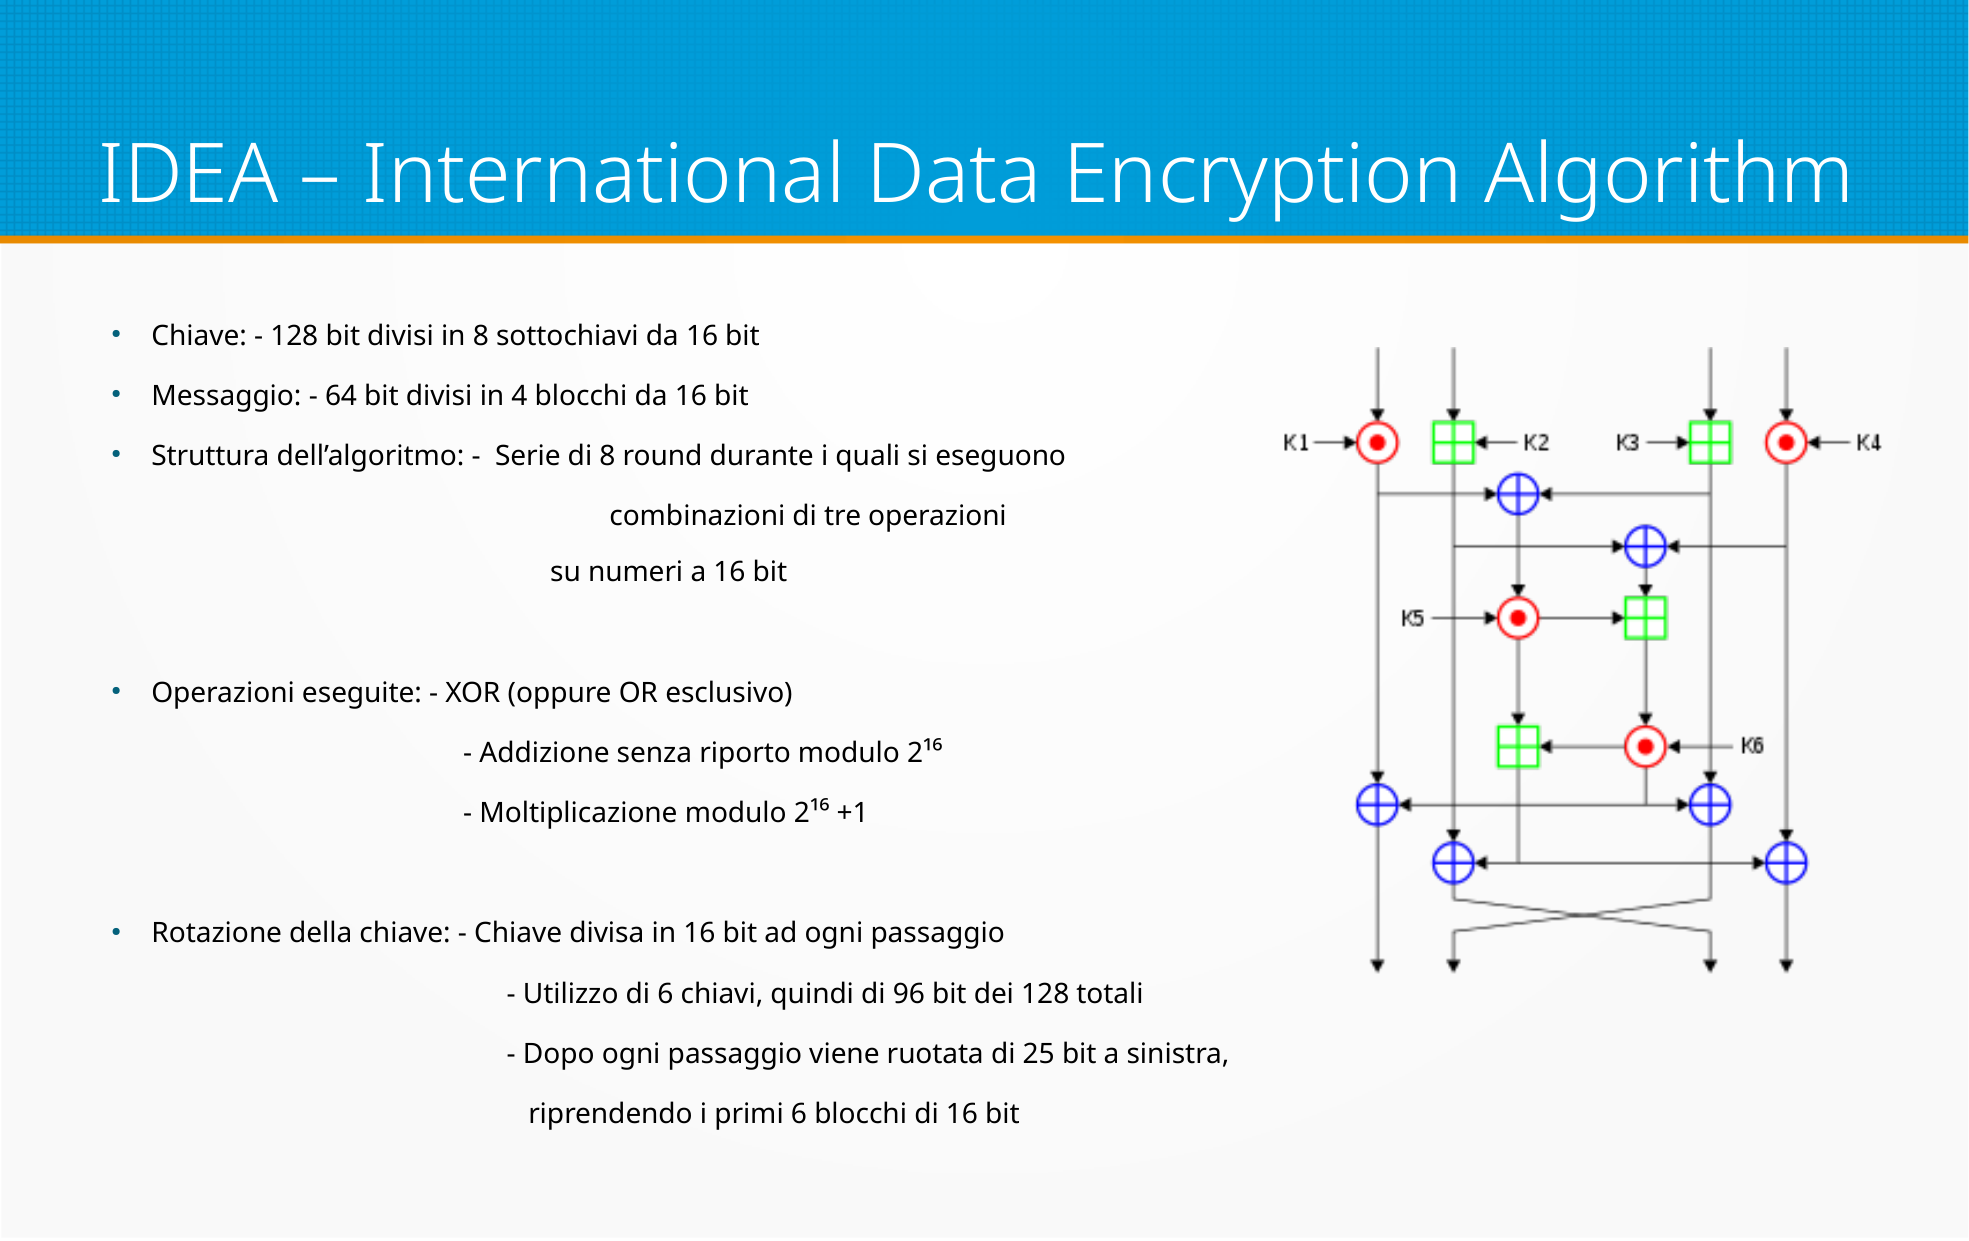

# IDEA – International Data Encryption Algorithm
Chiave: - 128 bit divisi in 8 sottochiavi da 16 bit
Messaggio: - 64 bit divisi in 4 blocchi da 16 bit
Struttura dell’algoritmo: - Serie di 8 round durante i quali si eseguono
 	 			 combinazioni di tre operazioni
 su numeri a 16 bit
Operazioni eseguite: - XOR (oppure OR esclusivo)
 - Addizione senza riporto modulo 2¹⁶
 - Moltiplicazione modulo 2¹⁶ +1
Rotazione della chiave: - Chiave divisa in 16 bit ad ogni passaggio
 - Utilizzo di 6 chiavi, quindi di 96 bit dei 128 totali
 - Dopo ogni passaggio viene ruotata di 25 bit a sinistra,
 riprendendo i primi 6 blocchi di 16 bit